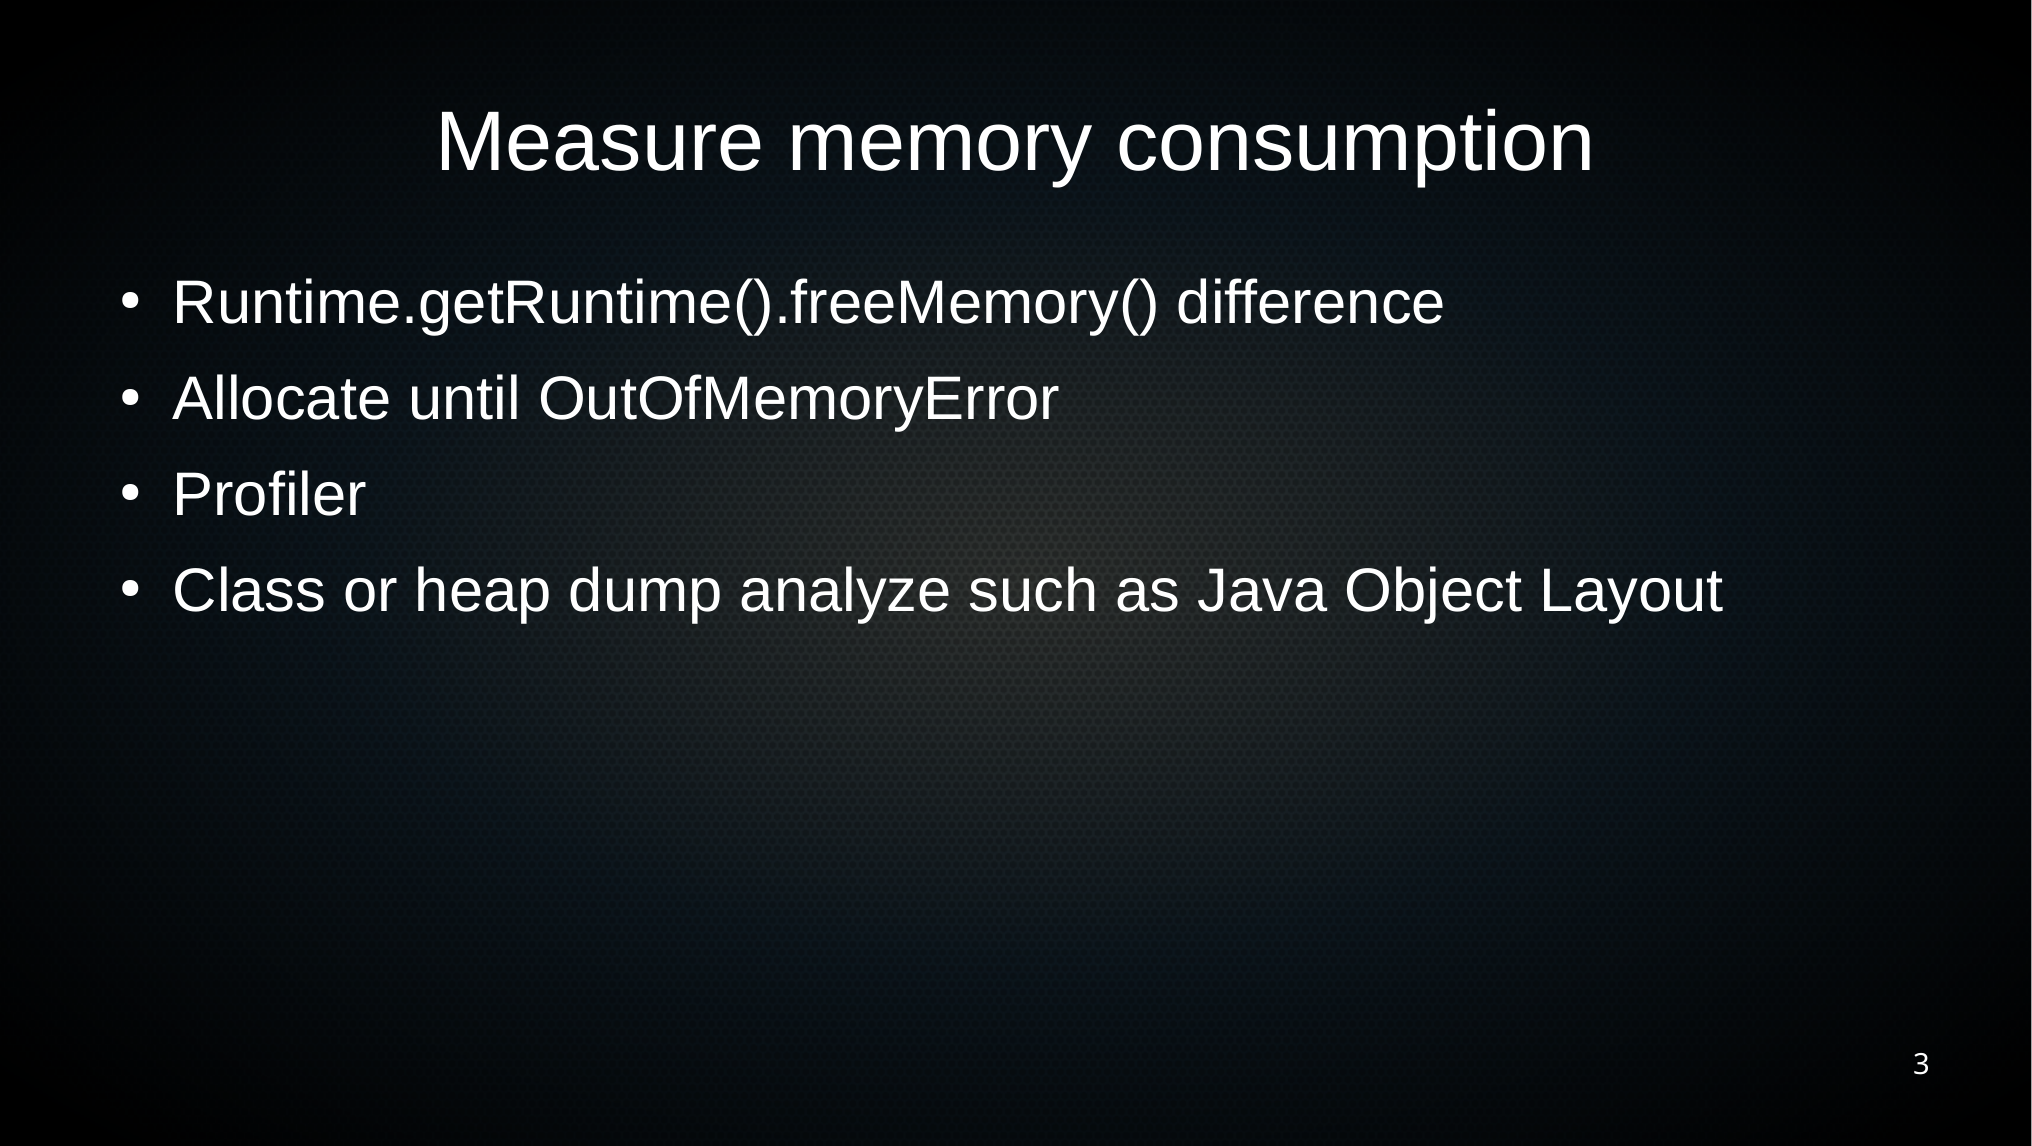

# Measure memory consumption
Runtime.getRuntime().freeMemory() difference
Allocate until OutOfMemoryError
Profiler
Class or heap dump analyze such as Java Object Layout
3